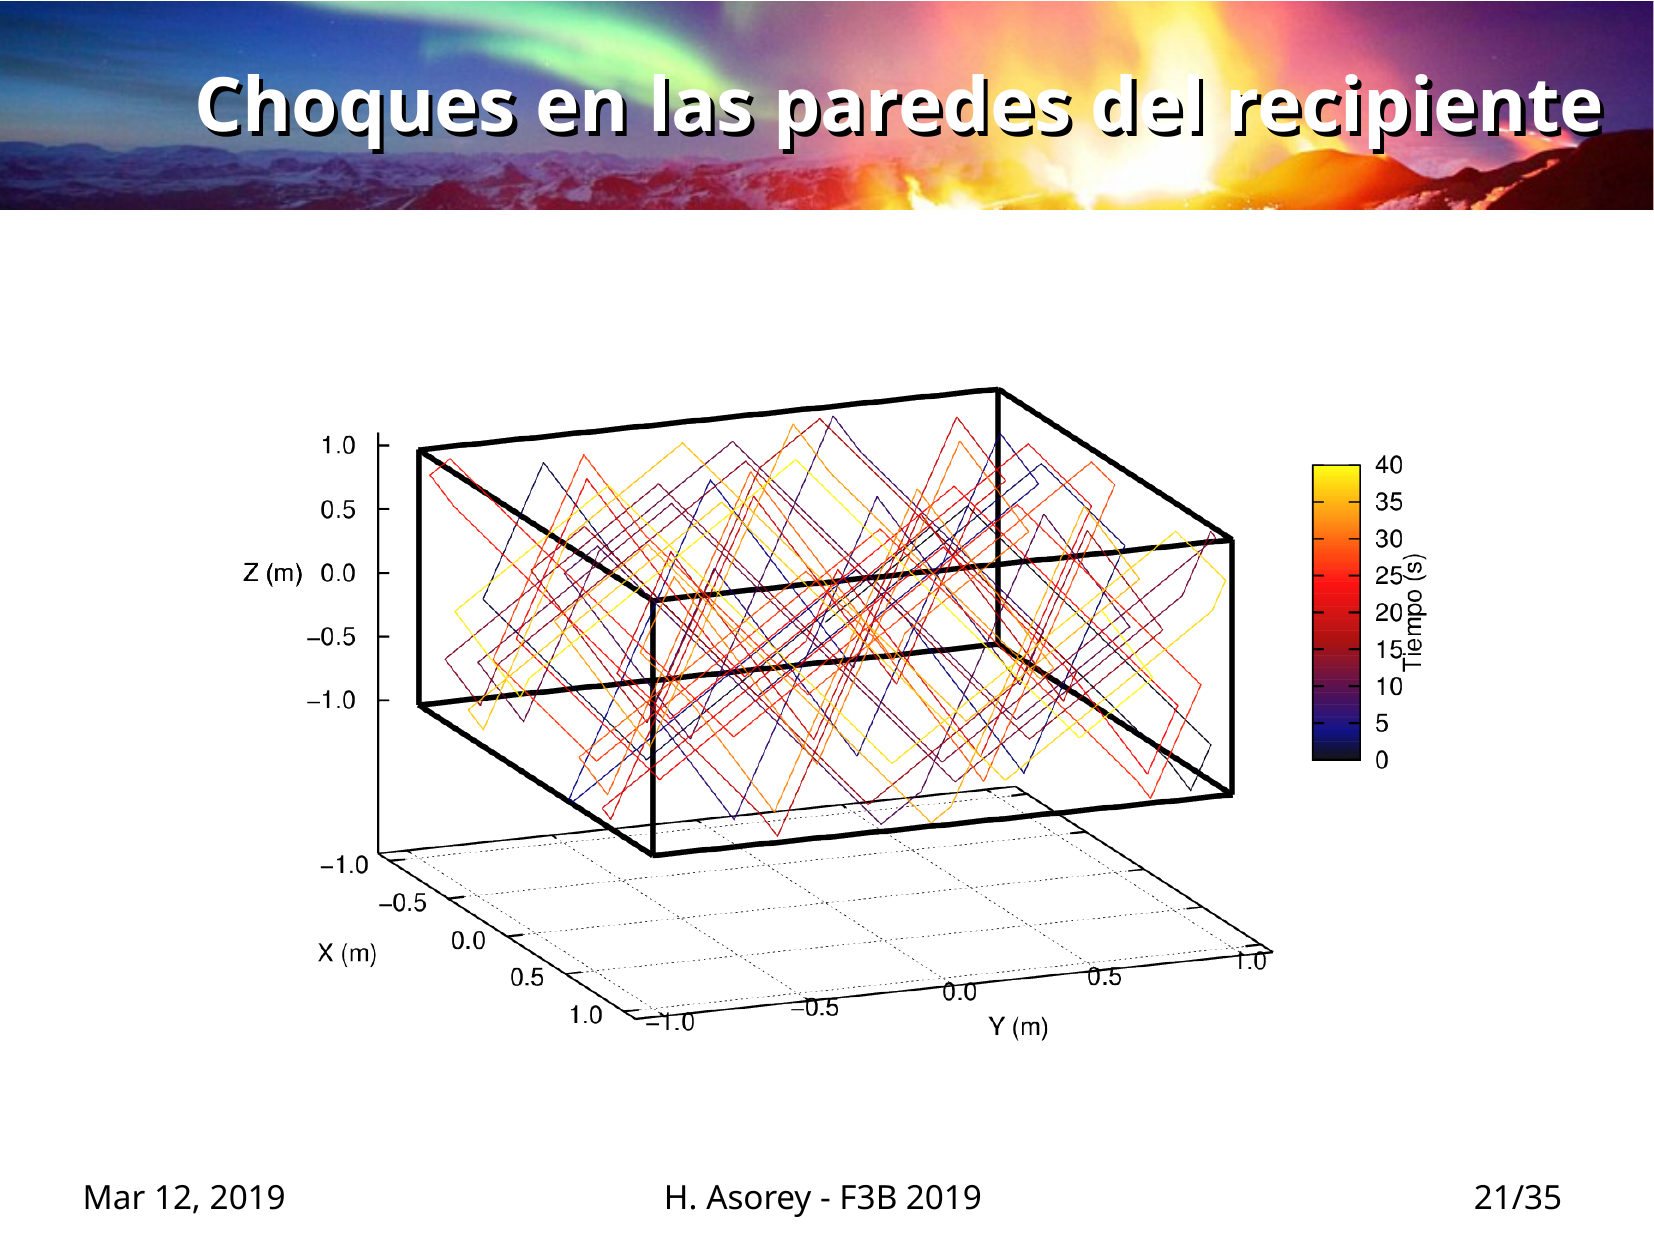

# Choques en las paredes del recipiente
Mar 12, 2019
H. Asorey - F3B 2019
21